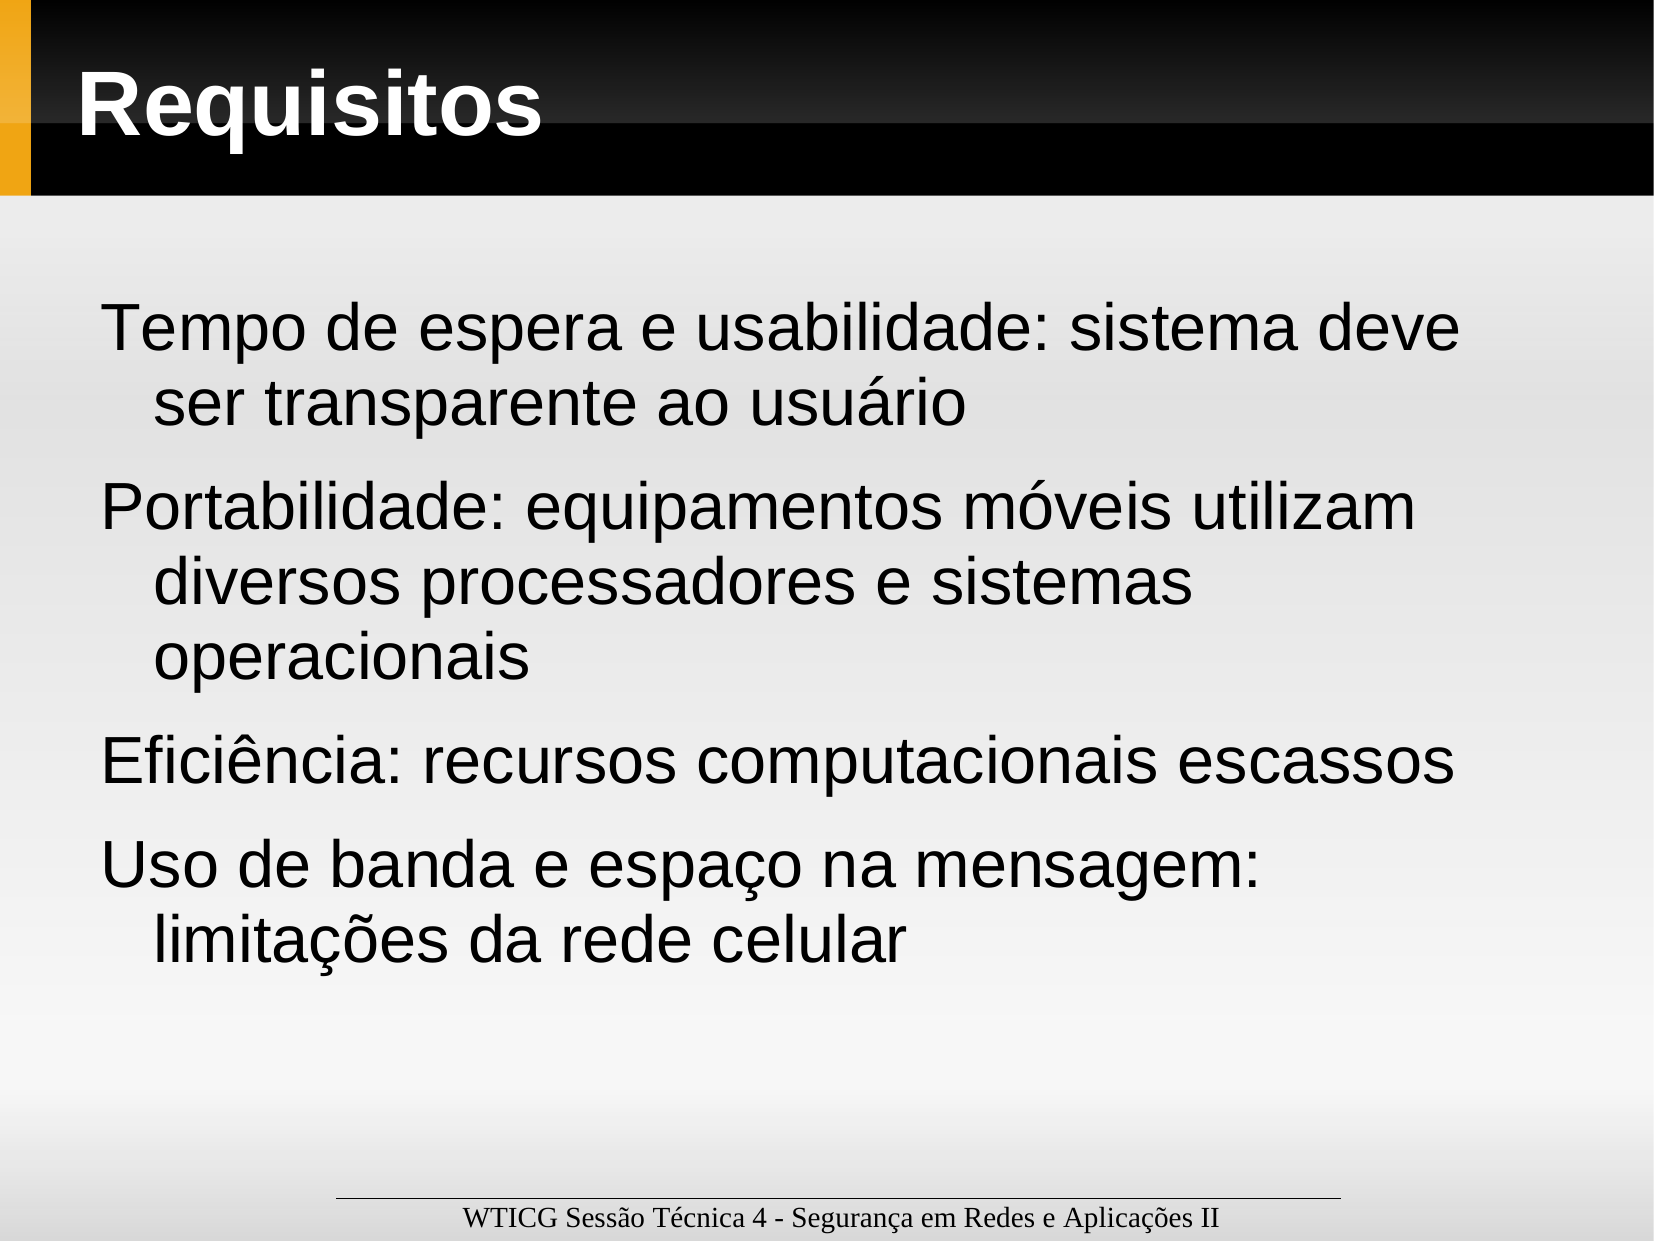

# Requisitos
Tempo de espera e usabilidade: sistema deve ser transparente ao usuário
Portabilidade: equipamentos móveis utilizam diversos processadores e sistemas operacionais
Eficiência: recursos computacionais escassos
Uso de banda e espaço na mensagem: limitações da rede celular
WTICG Sessão Técnica 4 - Segurança em Redes e Aplicações II